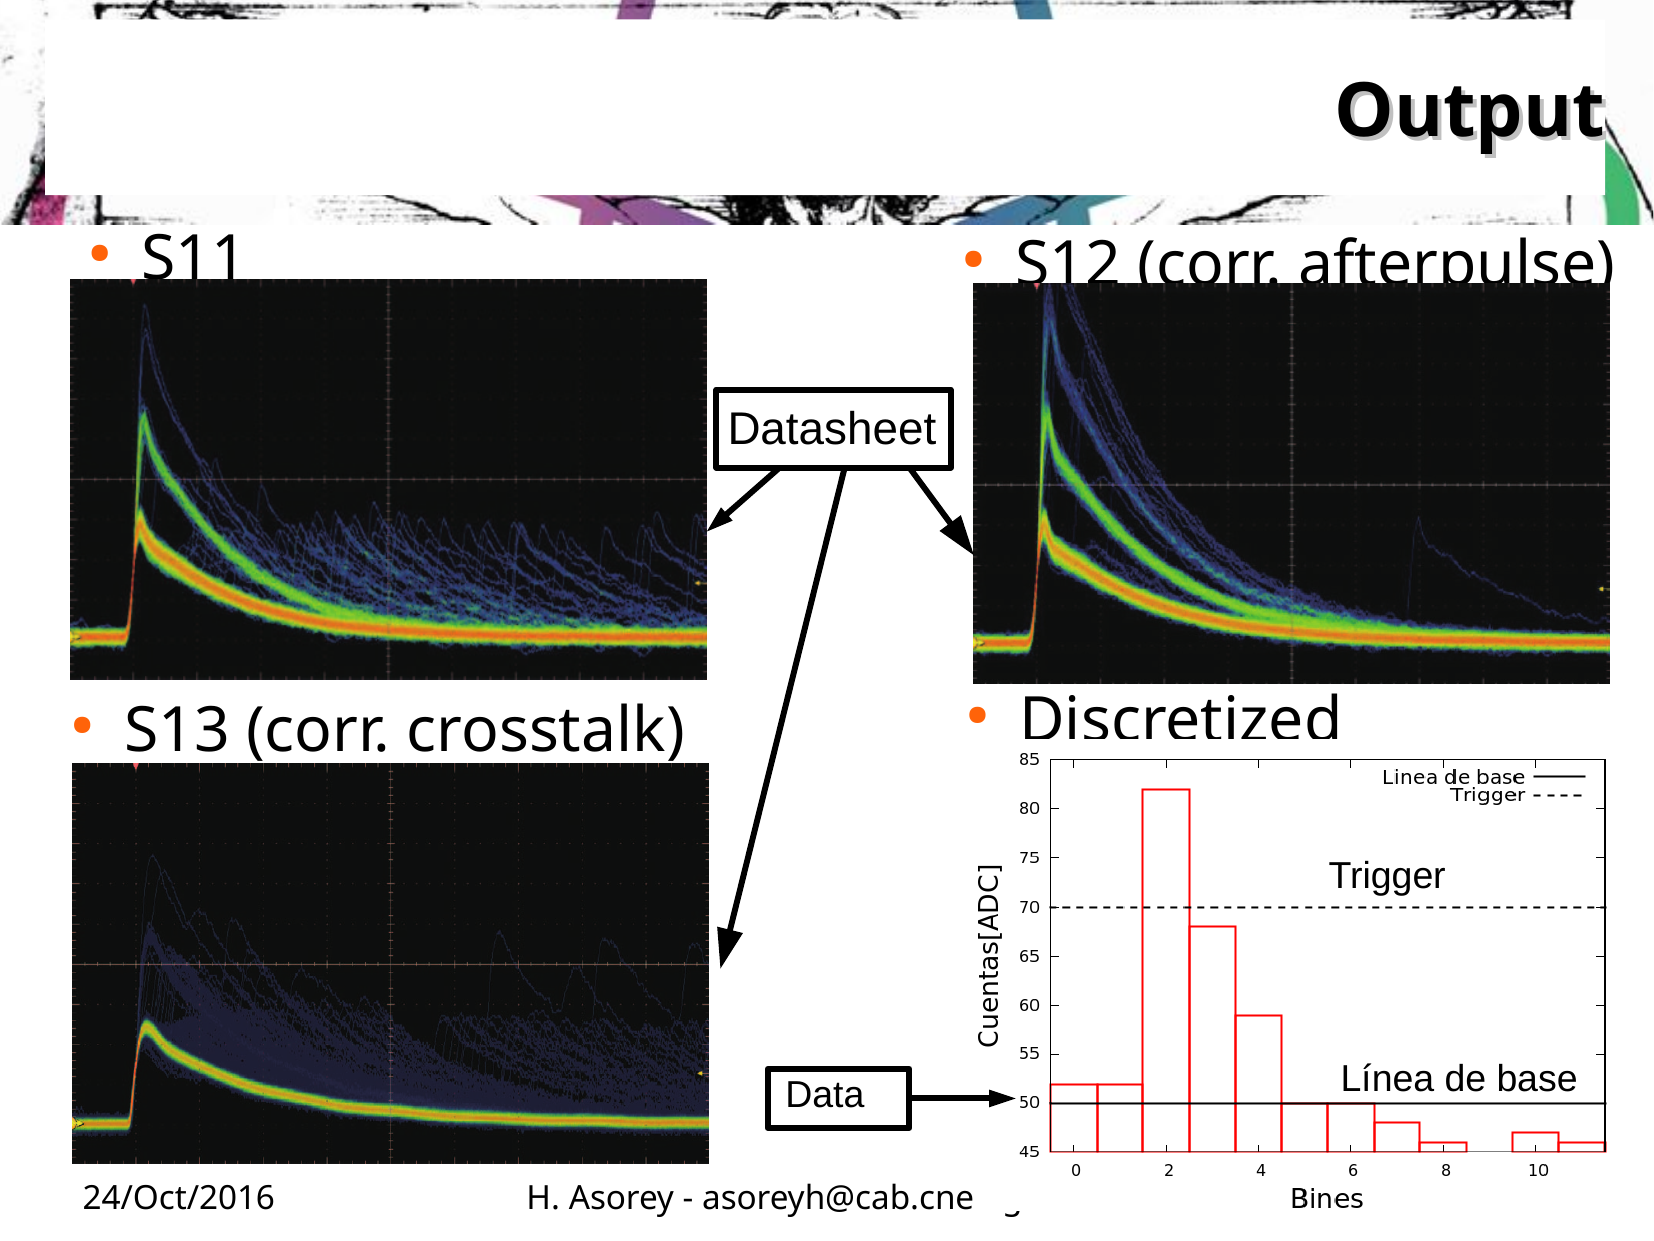

# Output
S11
S12 (corr. afterpulse)
3
2
Datasheet
1
1
Discretized
S13 (corr. crosstalk)
Trigger
Línea de base
Data
24/Oct/2016
H. Asorey - asoreyh@cab.cnea.gov.ar
36